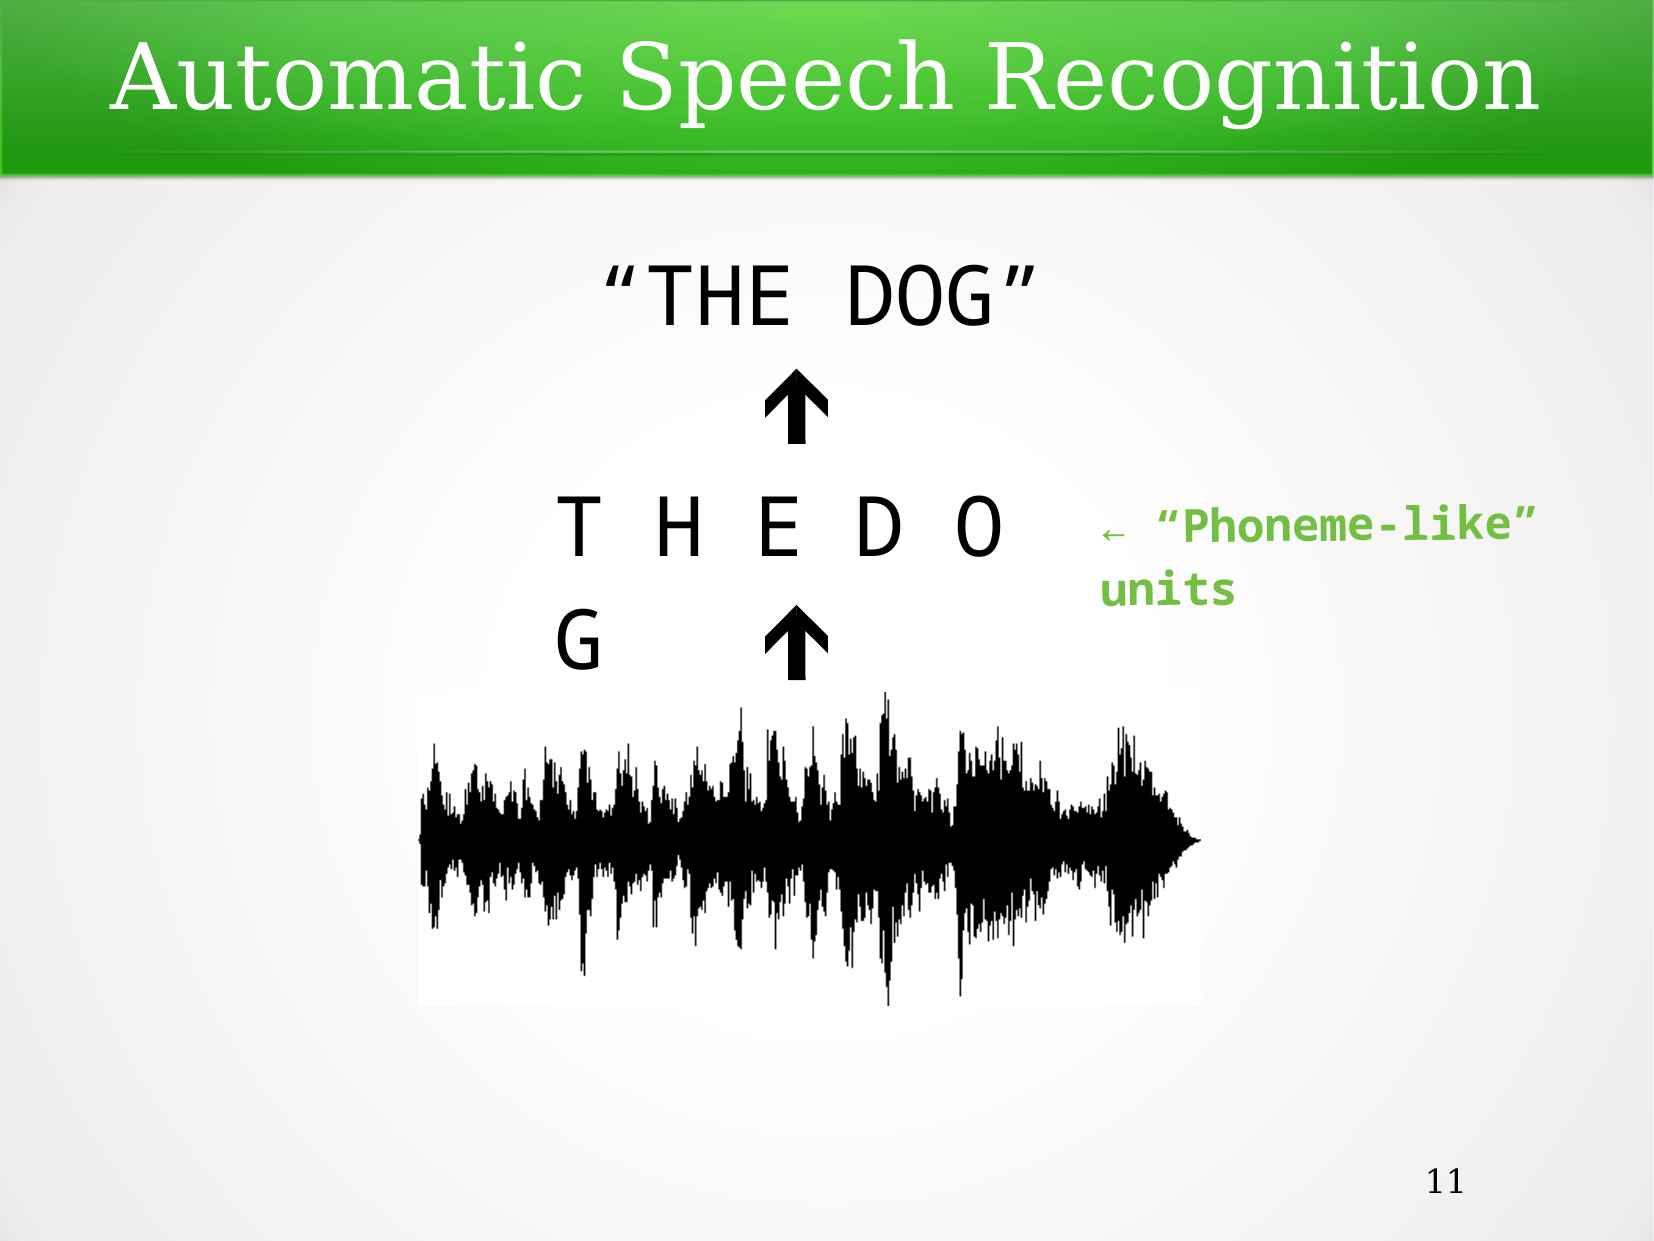

# Automatic Speech Recognition
“THE DOG”
T H E D O G
← “Phoneme-like” units